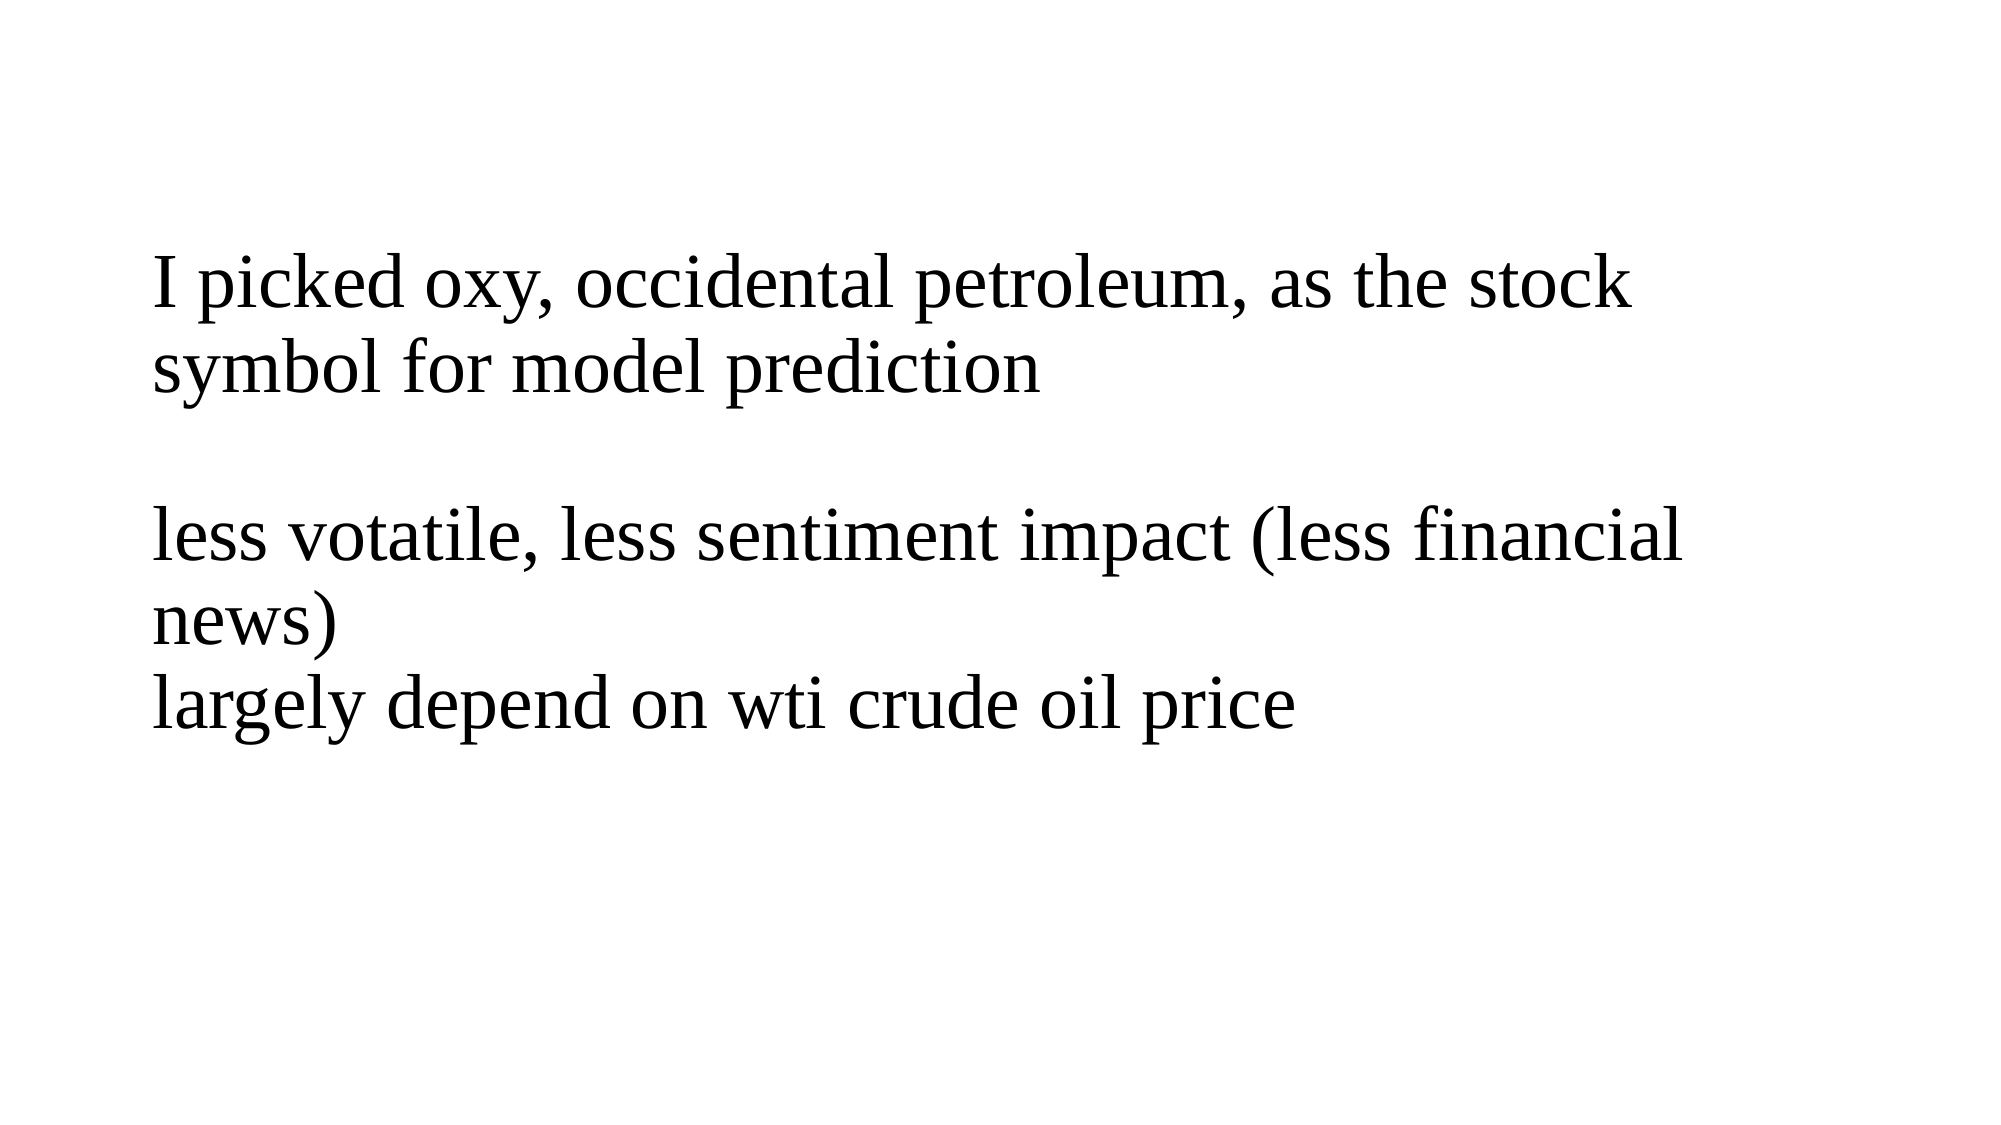

# I picked oxy, occidental petroleum, as the stock symbol for model prediction less votatile, less sentiment impact (less financial news) largely depend on wti crude oil price